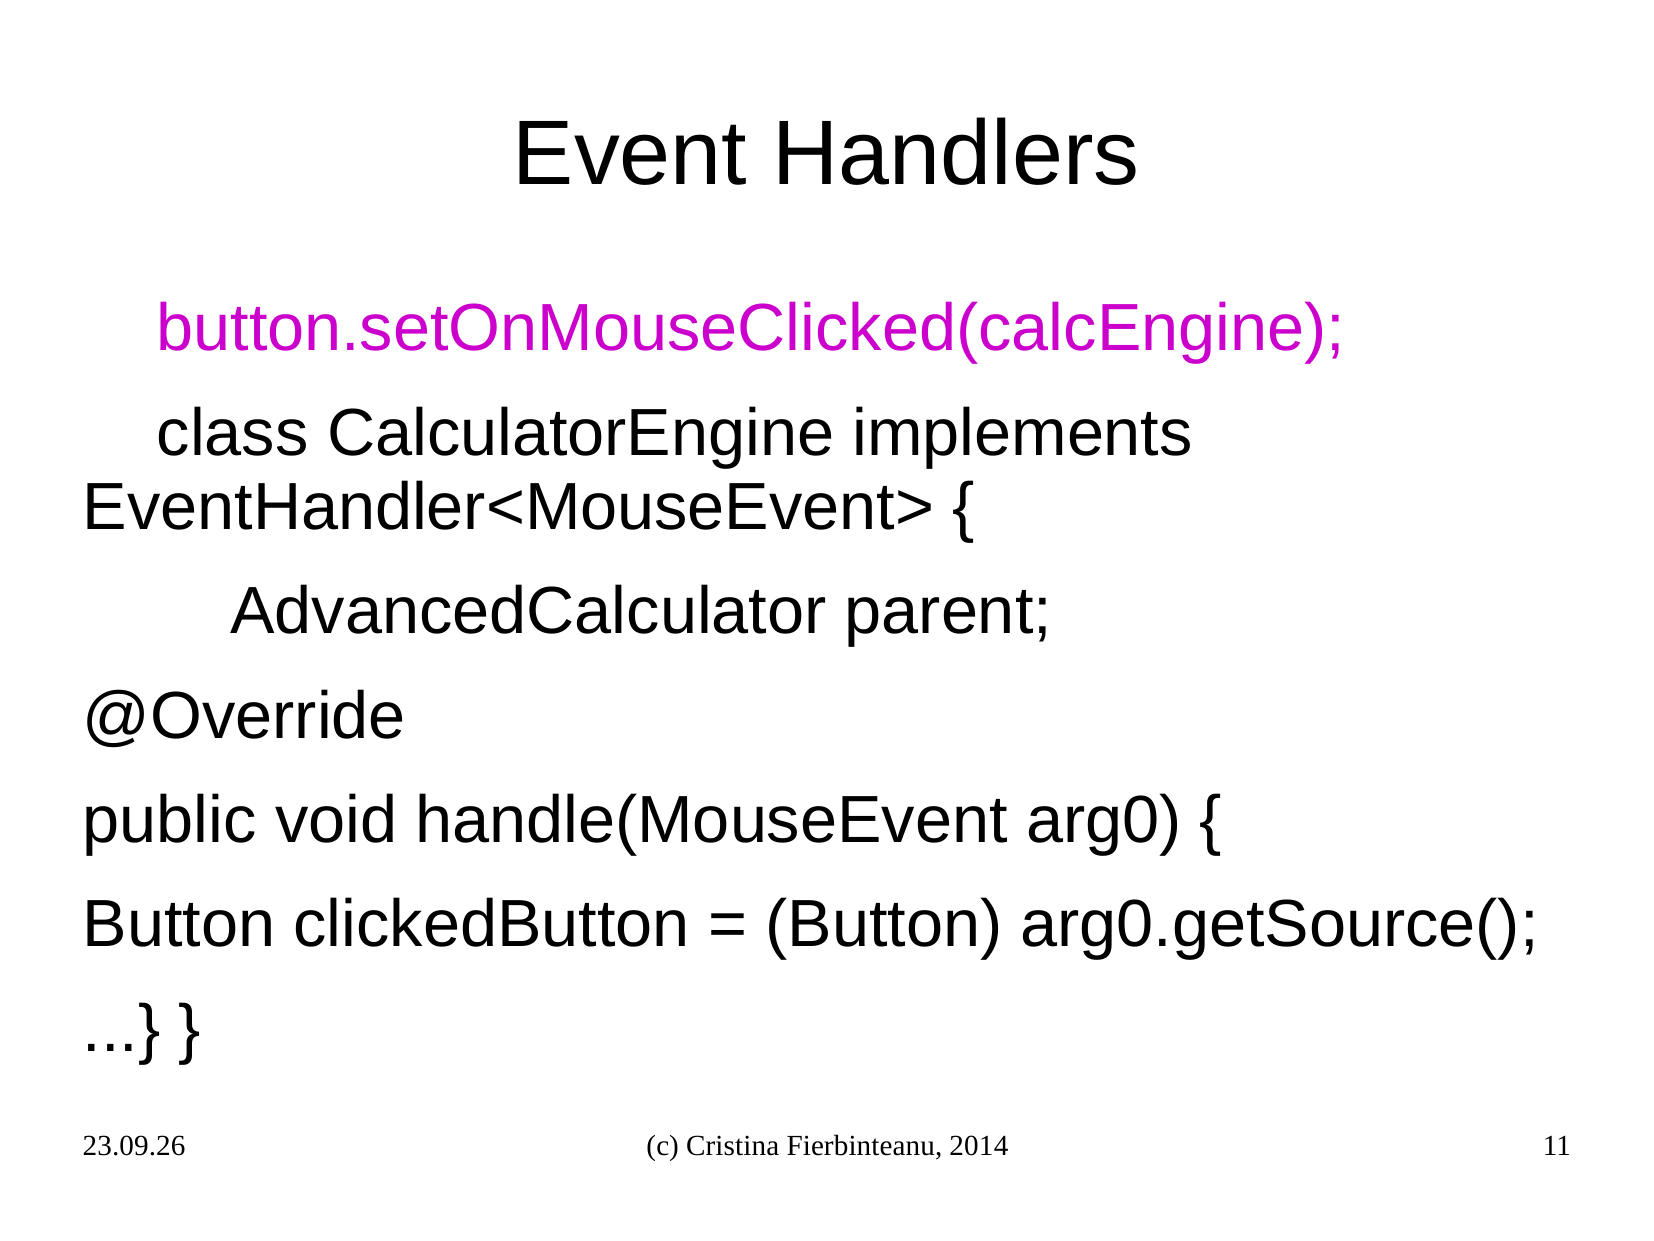

# Event Handlers
 button.setOnMouseClicked(calcEngine);
 class CalculatorEngine implements EventHandler<MouseEvent> {
 	AdvancedCalculator parent;
@Override
public void handle(MouseEvent arg0) {
Button clickedButton = (Button) arg0.getSource();
...} }
(c) Cristina Fierbinteanu, 2014
11